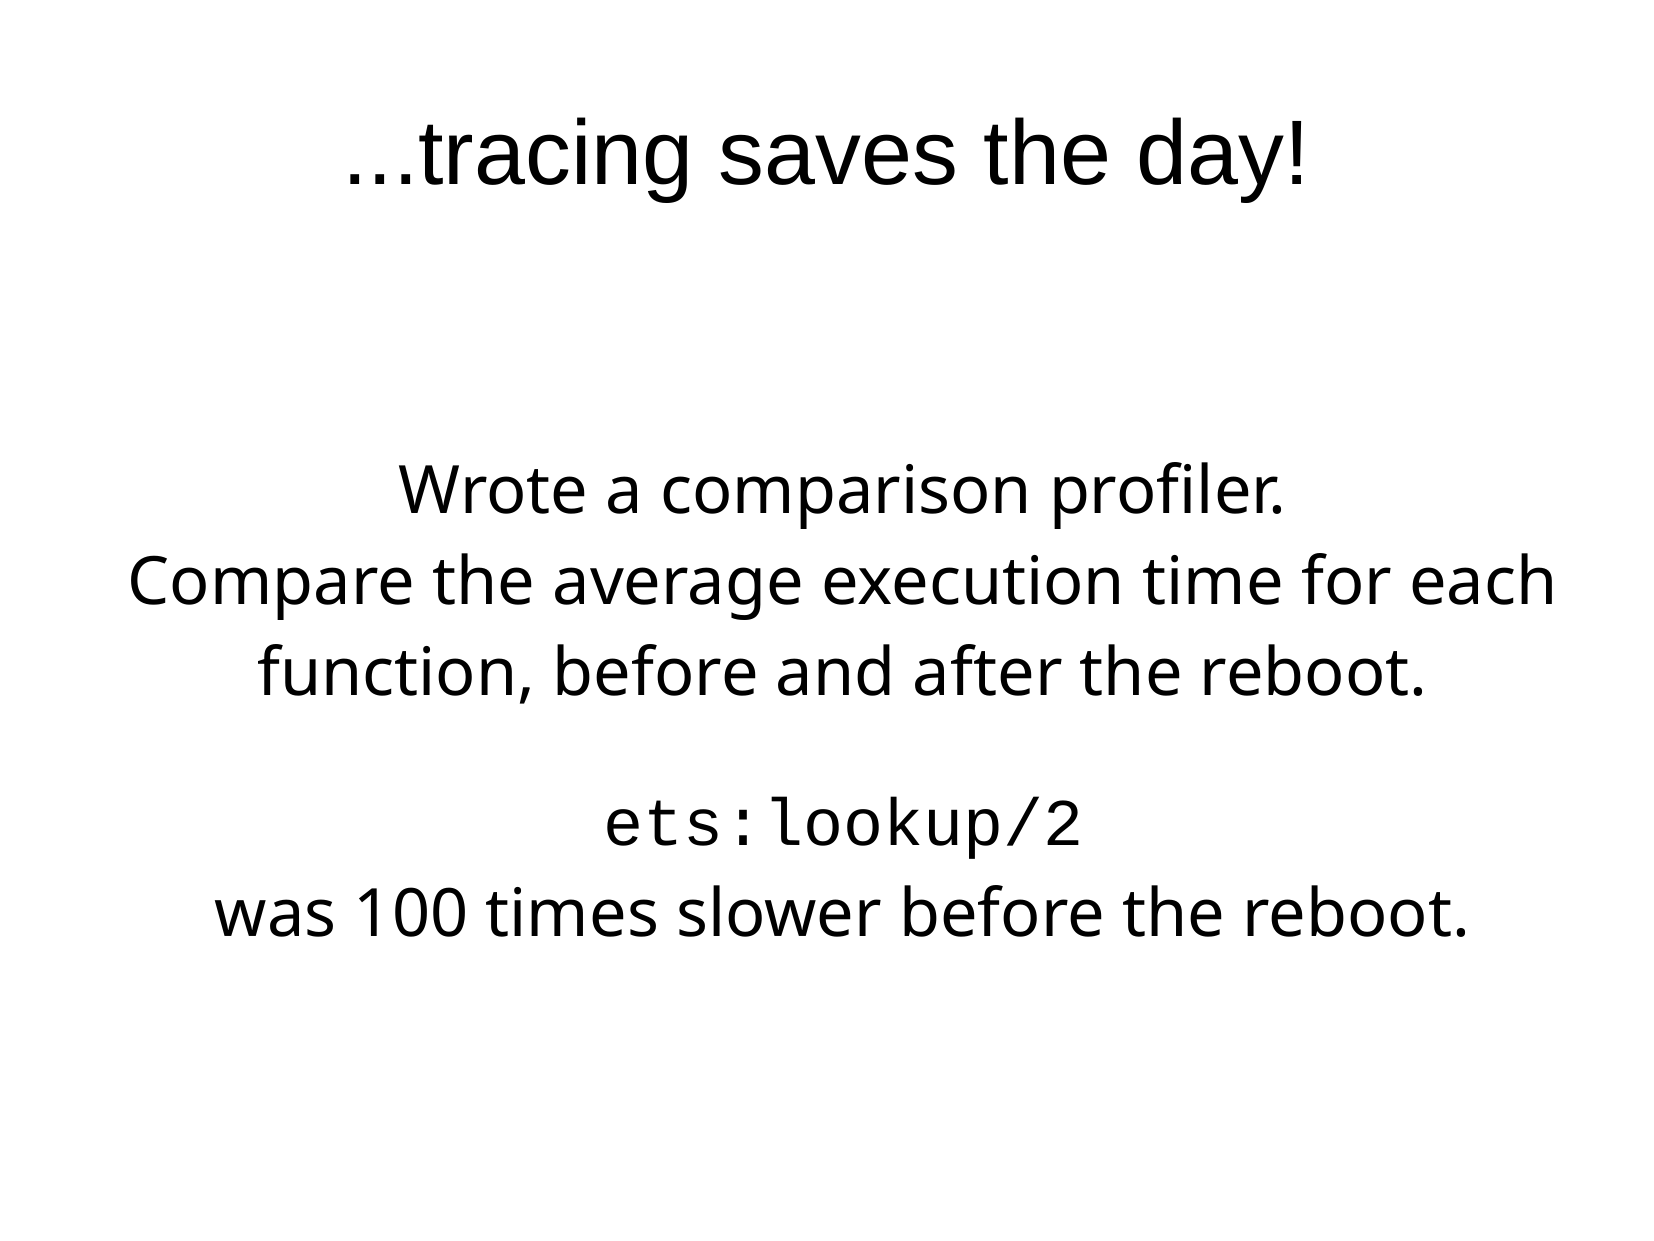

# ...tracing saves the day!
Wrote a comparison profiler.
Compare the average execution time for each function, before and after the reboot.
ets:lookup/2
was 100 times slower before the reboot.